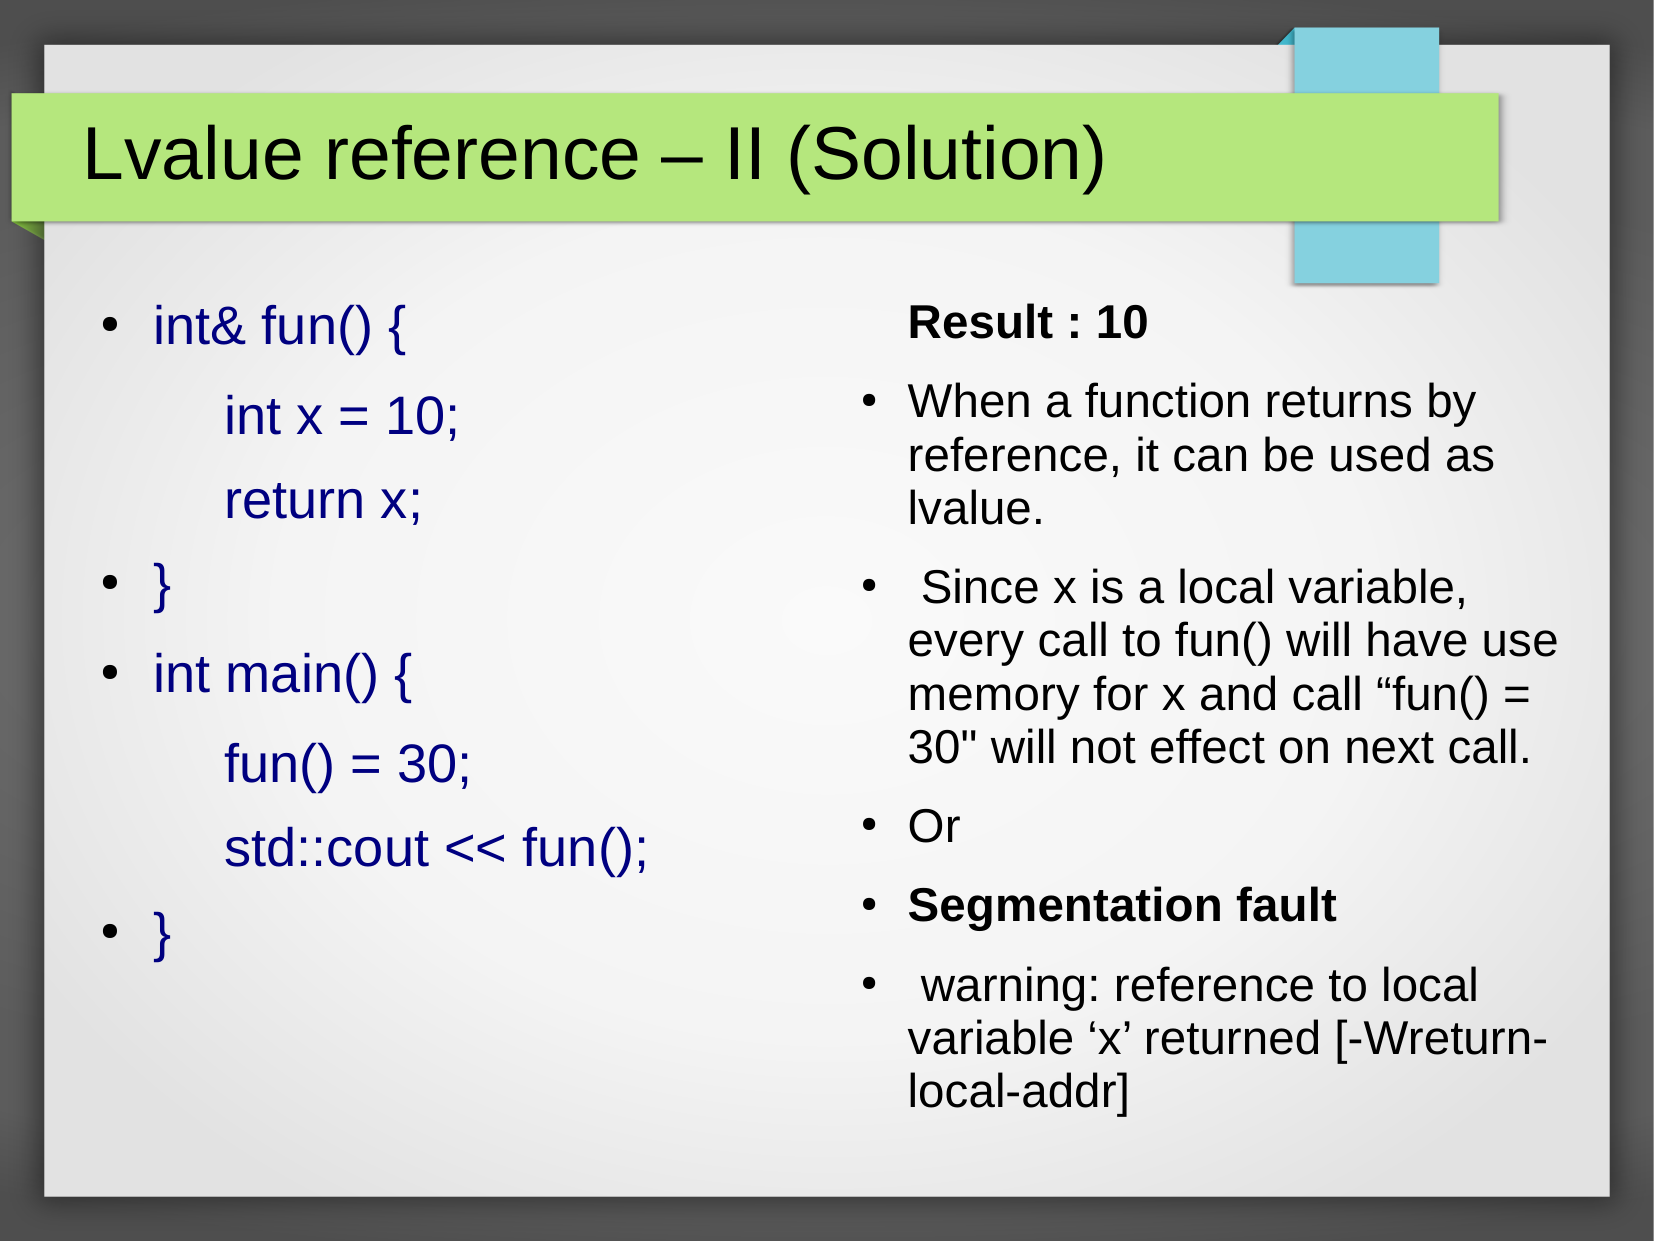

# Lvalue reference – II (Solution)
int& fun() {
int x = 10;
return x;
}
int main() {
fun() = 30;
std::cout << fun();
}
Result : 10
When a function returns by reference, it can be used as lvalue.
 Since x is a local variable, every call to fun() will have use memory for x and call “fun() = 30" will not effect on next call.
Or
Segmentation fault
 warning: reference to local variable ‘x’ returned [-Wreturn-local-addr]